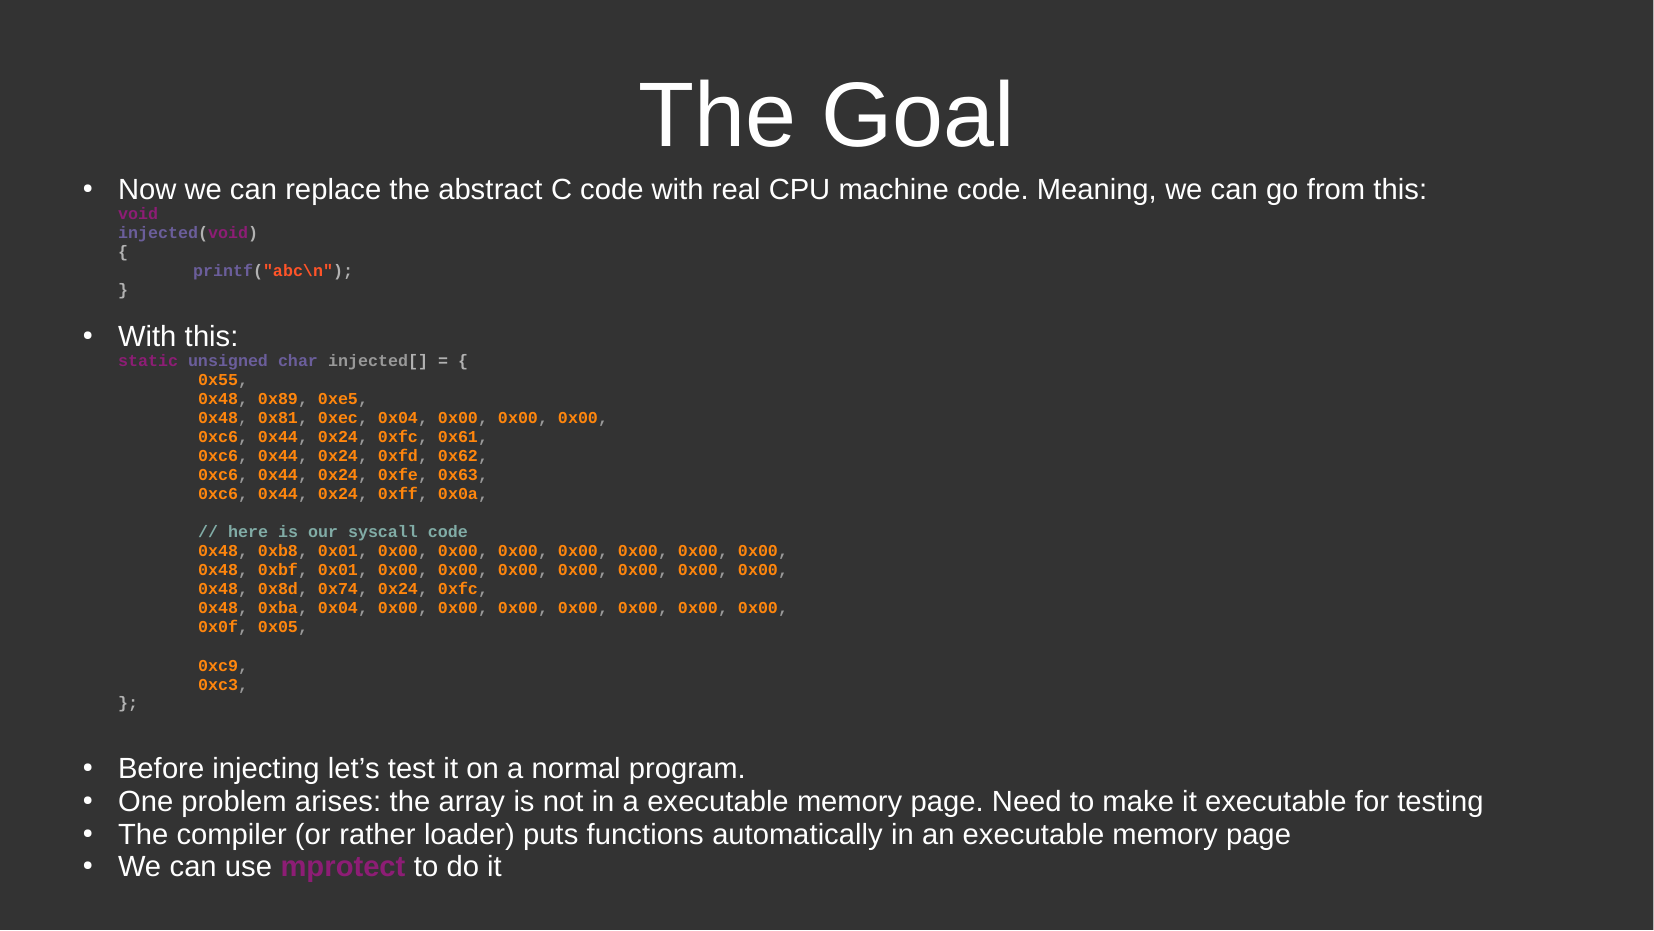

# The Goal
Now we can replace the abstract C code with real CPU machine code. Meaning, we can go from this:
void
injected(void)
{
	printf("abc\n");
}
With this:
static unsigned char injected[] = {
 0x55,
 0x48, 0x89, 0xe5,
 0x48, 0x81, 0xec, 0x04, 0x00, 0x00, 0x00,
 0xc6, 0x44, 0x24, 0xfc, 0x61,
 0xc6, 0x44, 0x24, 0xfd, 0x62,
 0xc6, 0x44, 0x24, 0xfe, 0x63,
 0xc6, 0x44, 0x24, 0xff, 0x0a,
 // here is our syscall code
 0x48, 0xb8, 0x01, 0x00, 0x00, 0x00, 0x00, 0x00, 0x00, 0x00,
 0x48, 0xbf, 0x01, 0x00, 0x00, 0x00, 0x00, 0x00, 0x00, 0x00,
 0x48, 0x8d, 0x74, 0x24, 0xfc,
 0x48, 0xba, 0x04, 0x00, 0x00, 0x00, 0x00, 0x00, 0x00, 0x00,
 0x0f, 0x05,
 0xc9,
 0xc3,
};
Before injecting let’s test it on a normal program.
One problem arises: the array is not in a executable memory page. Need to make it executable for testing
The compiler (or rather loader) puts functions automatically in an executable memory page
We can use mprotect to do it